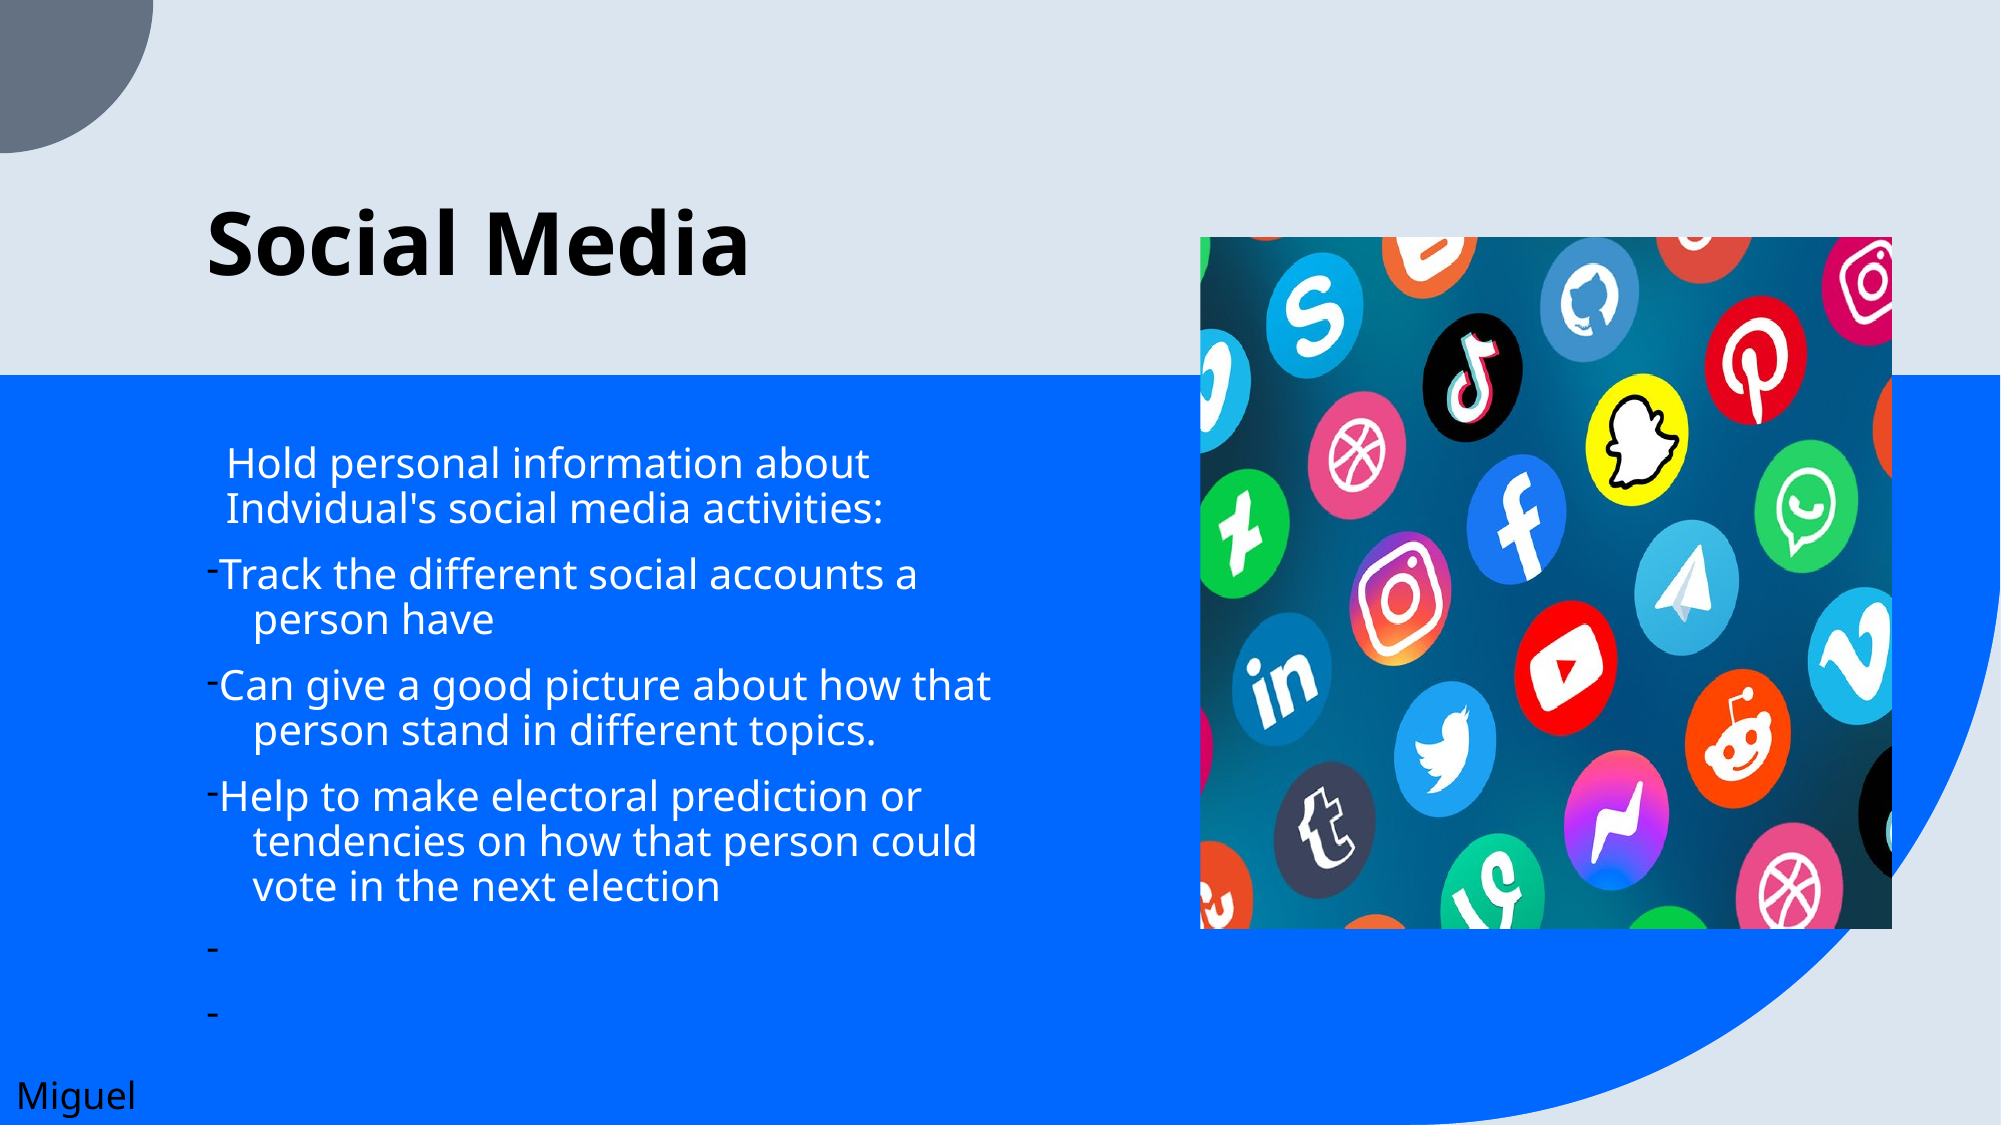

# Social Media
Hold personal information about Indvidual's social media activities:
Track the different social accounts a person have
Can give a good picture about how that person stand in different topics.
Help to make electoral prediction or tendencies on how that person could vote in the next election
Miguel